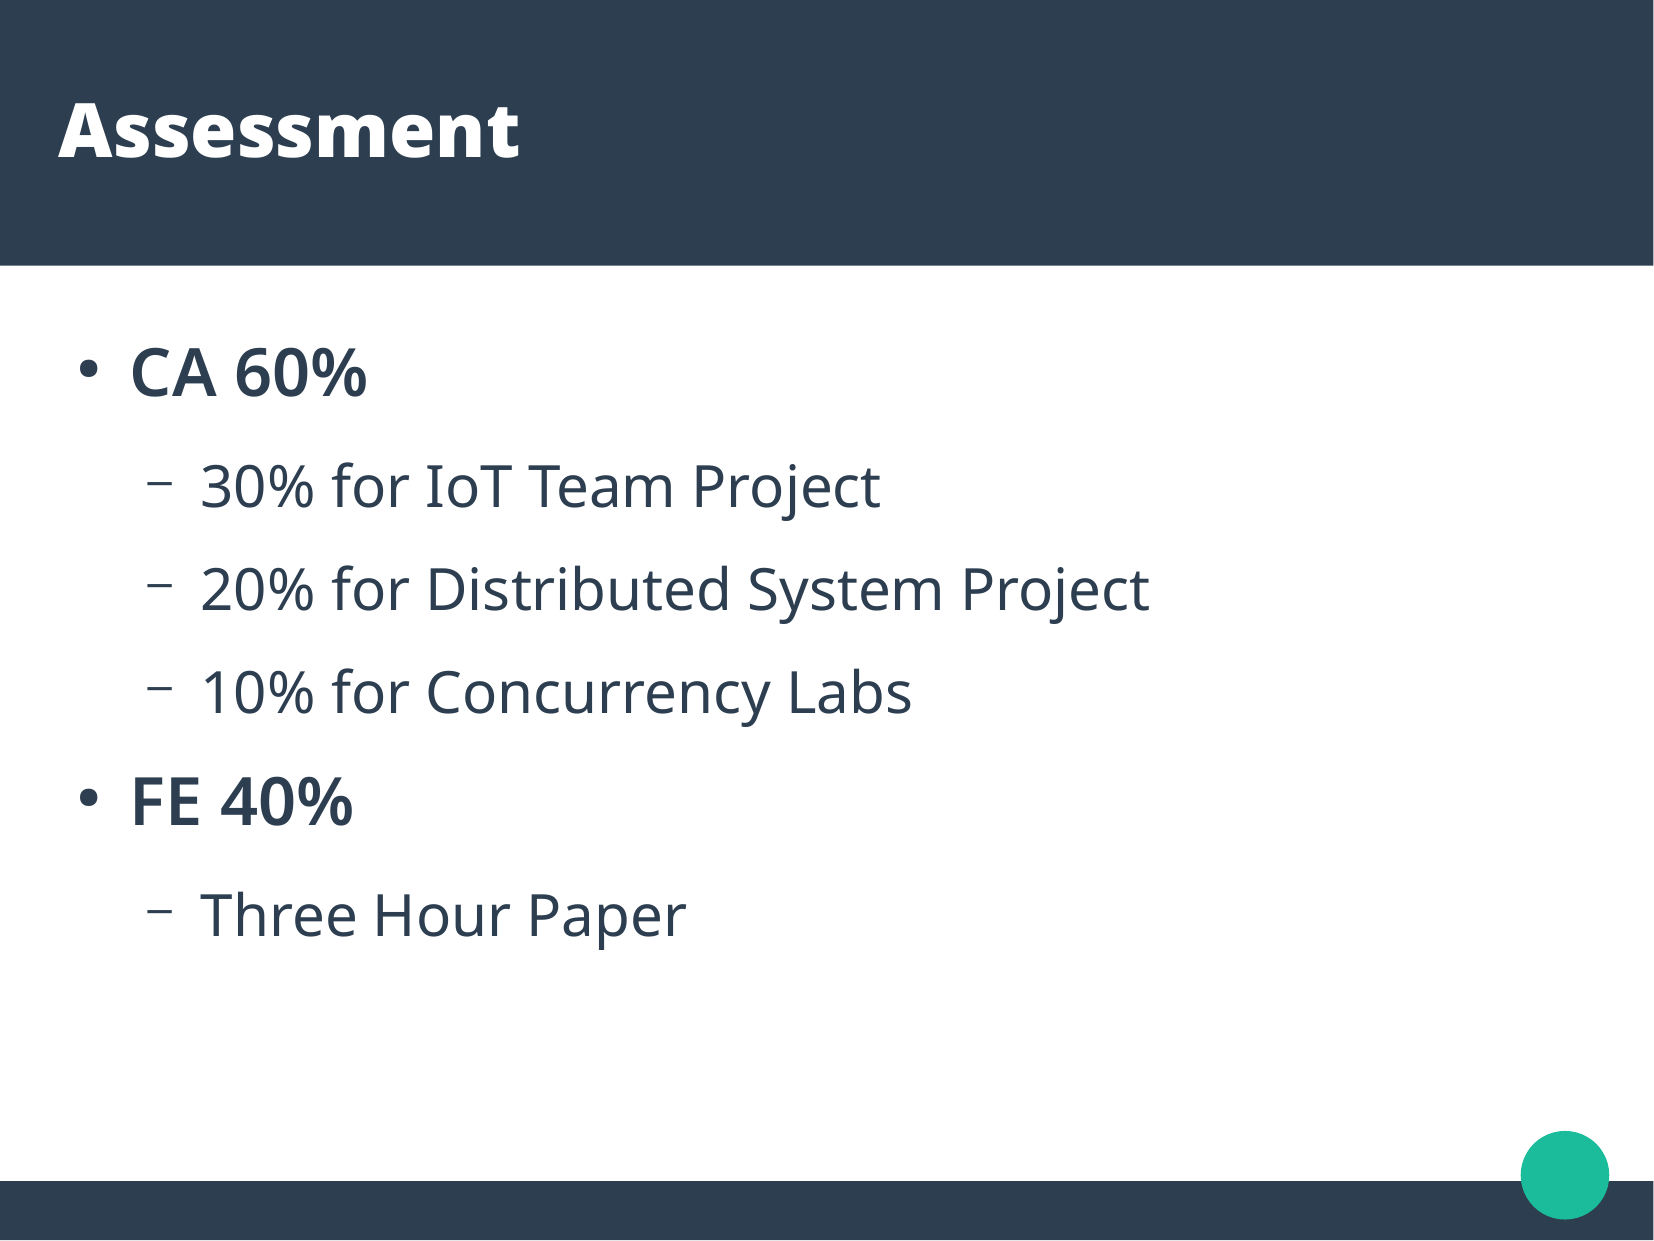

# Assessment
CA 60%
30% for IoT Team Project
20% for Distributed System Project
10% for Concurrency Labs
FE 40%
Three Hour Paper